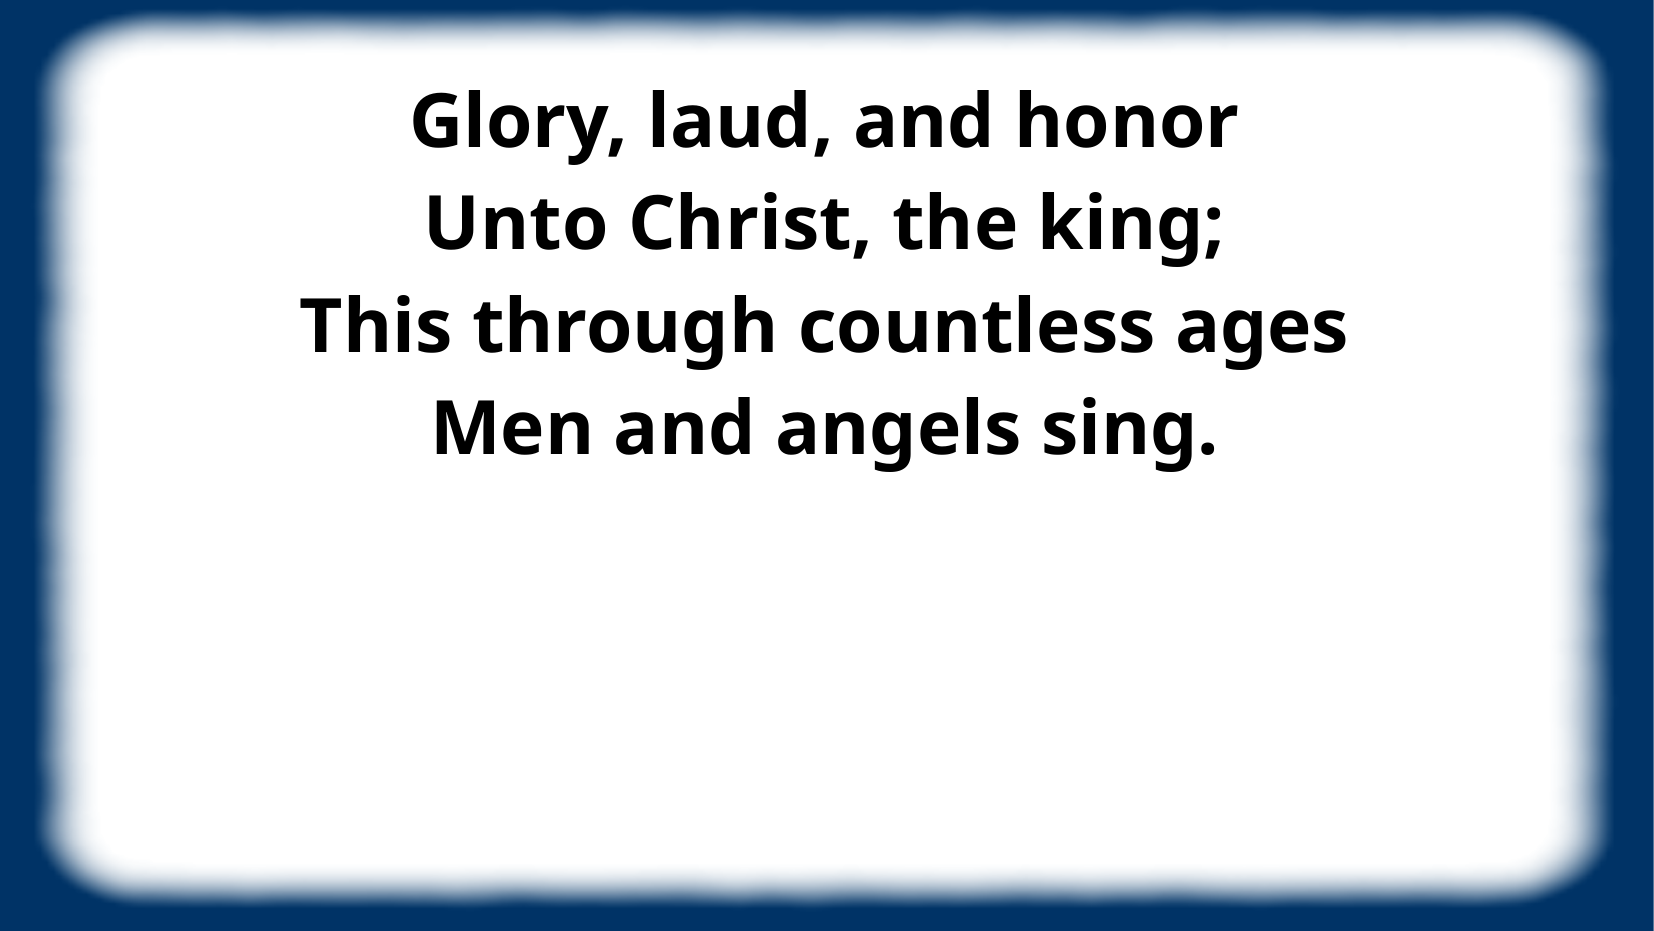

Glory, laud, and honor
Unto Christ, the king;
This through countless ages
Men and angels sing.